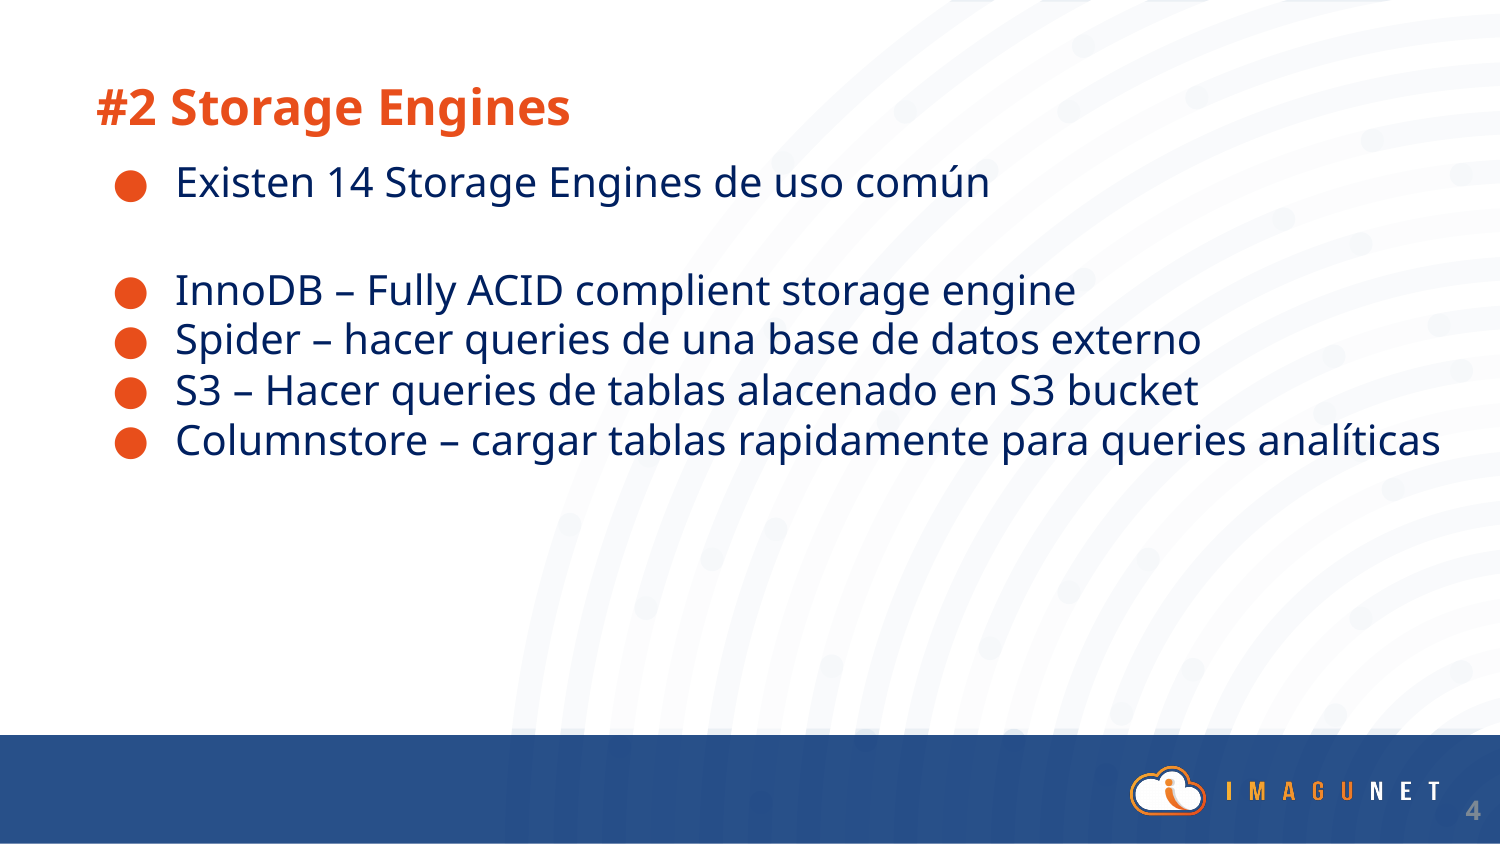

# #2 Storage Engines
Existen 14 Storage Engines de uso común
InnoDB – Fully ACID complient storage engine
Spider – hacer queries de una base de datos externo
S3 – Hacer queries de tablas alacenado en S3 bucket
Columnstore – cargar tablas rapidamente para queries analíticas